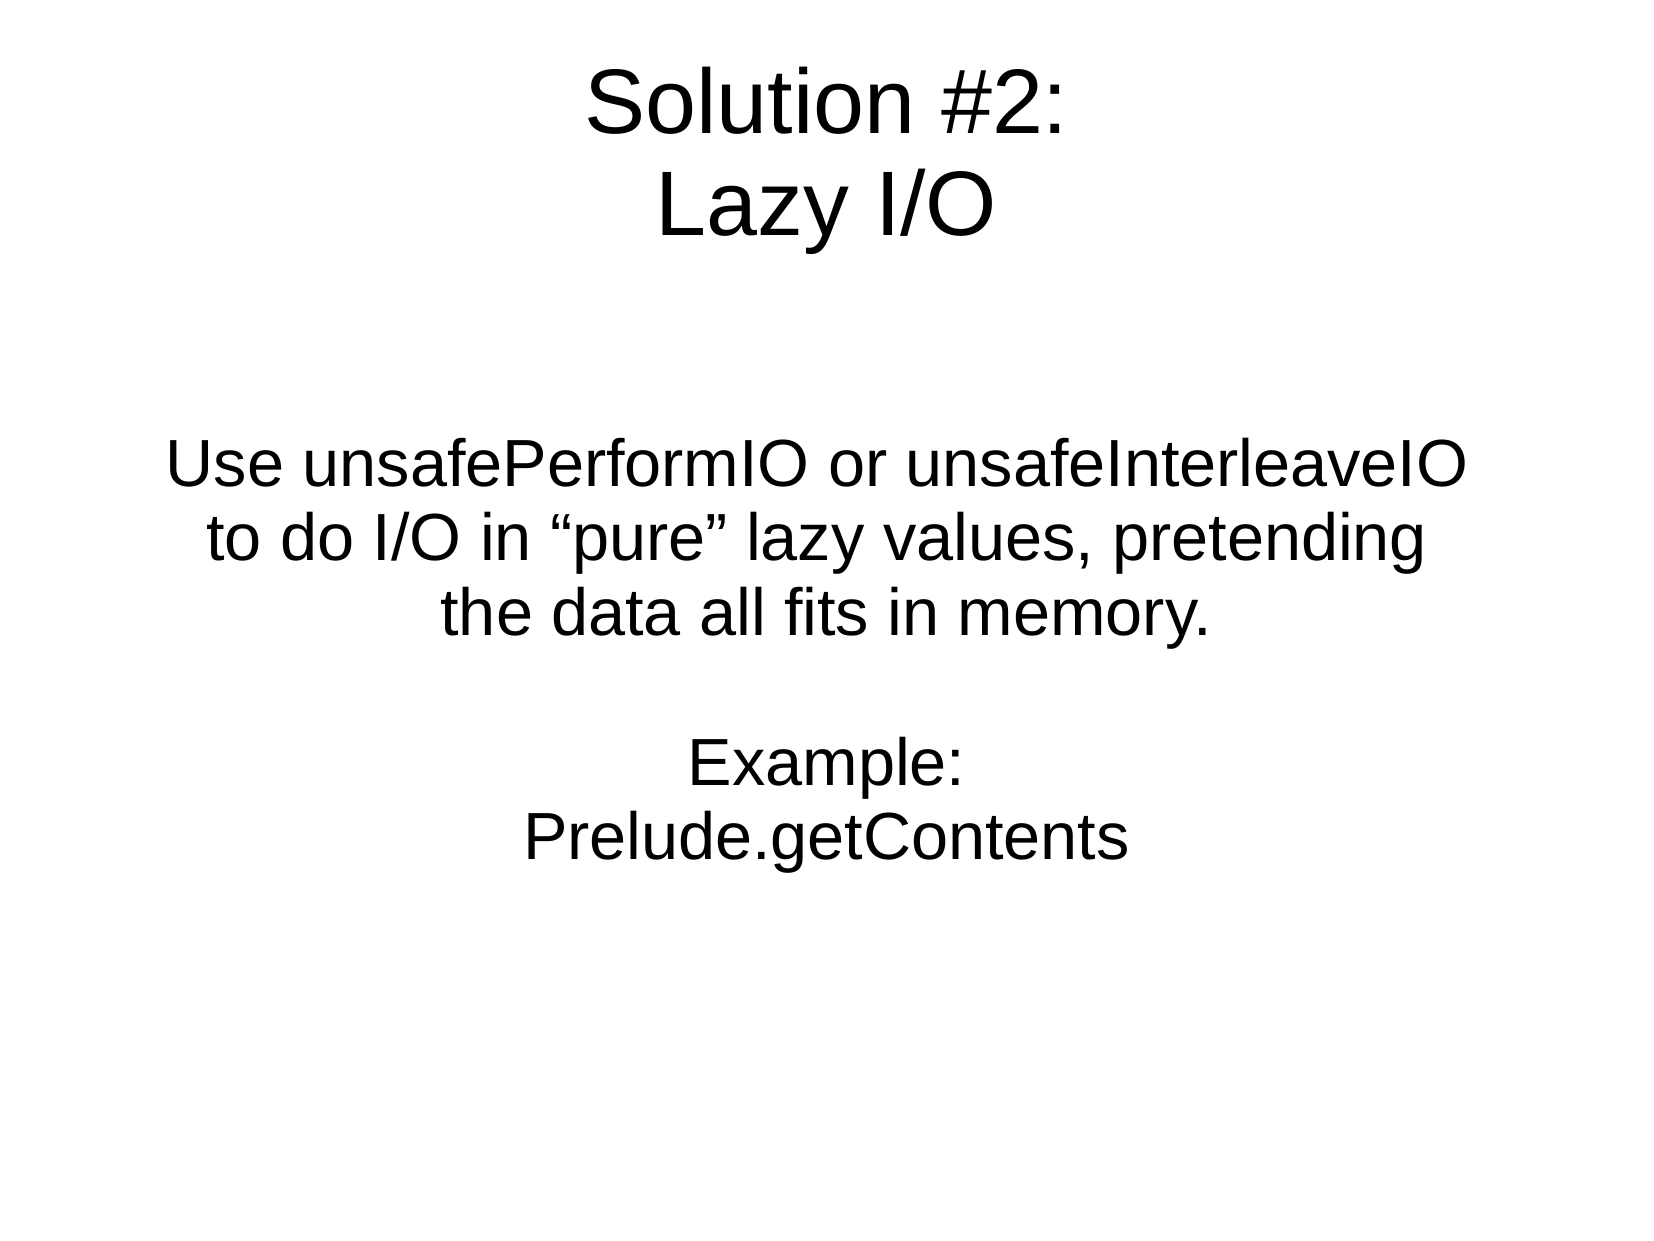

# Solution #2: Lazy I/O
Use unsafePerformIO or unsafeInterleaveIO
to do I/O in “pure” lazy values, pretending
the data all fits in memory.
Example:
Prelude.getContents